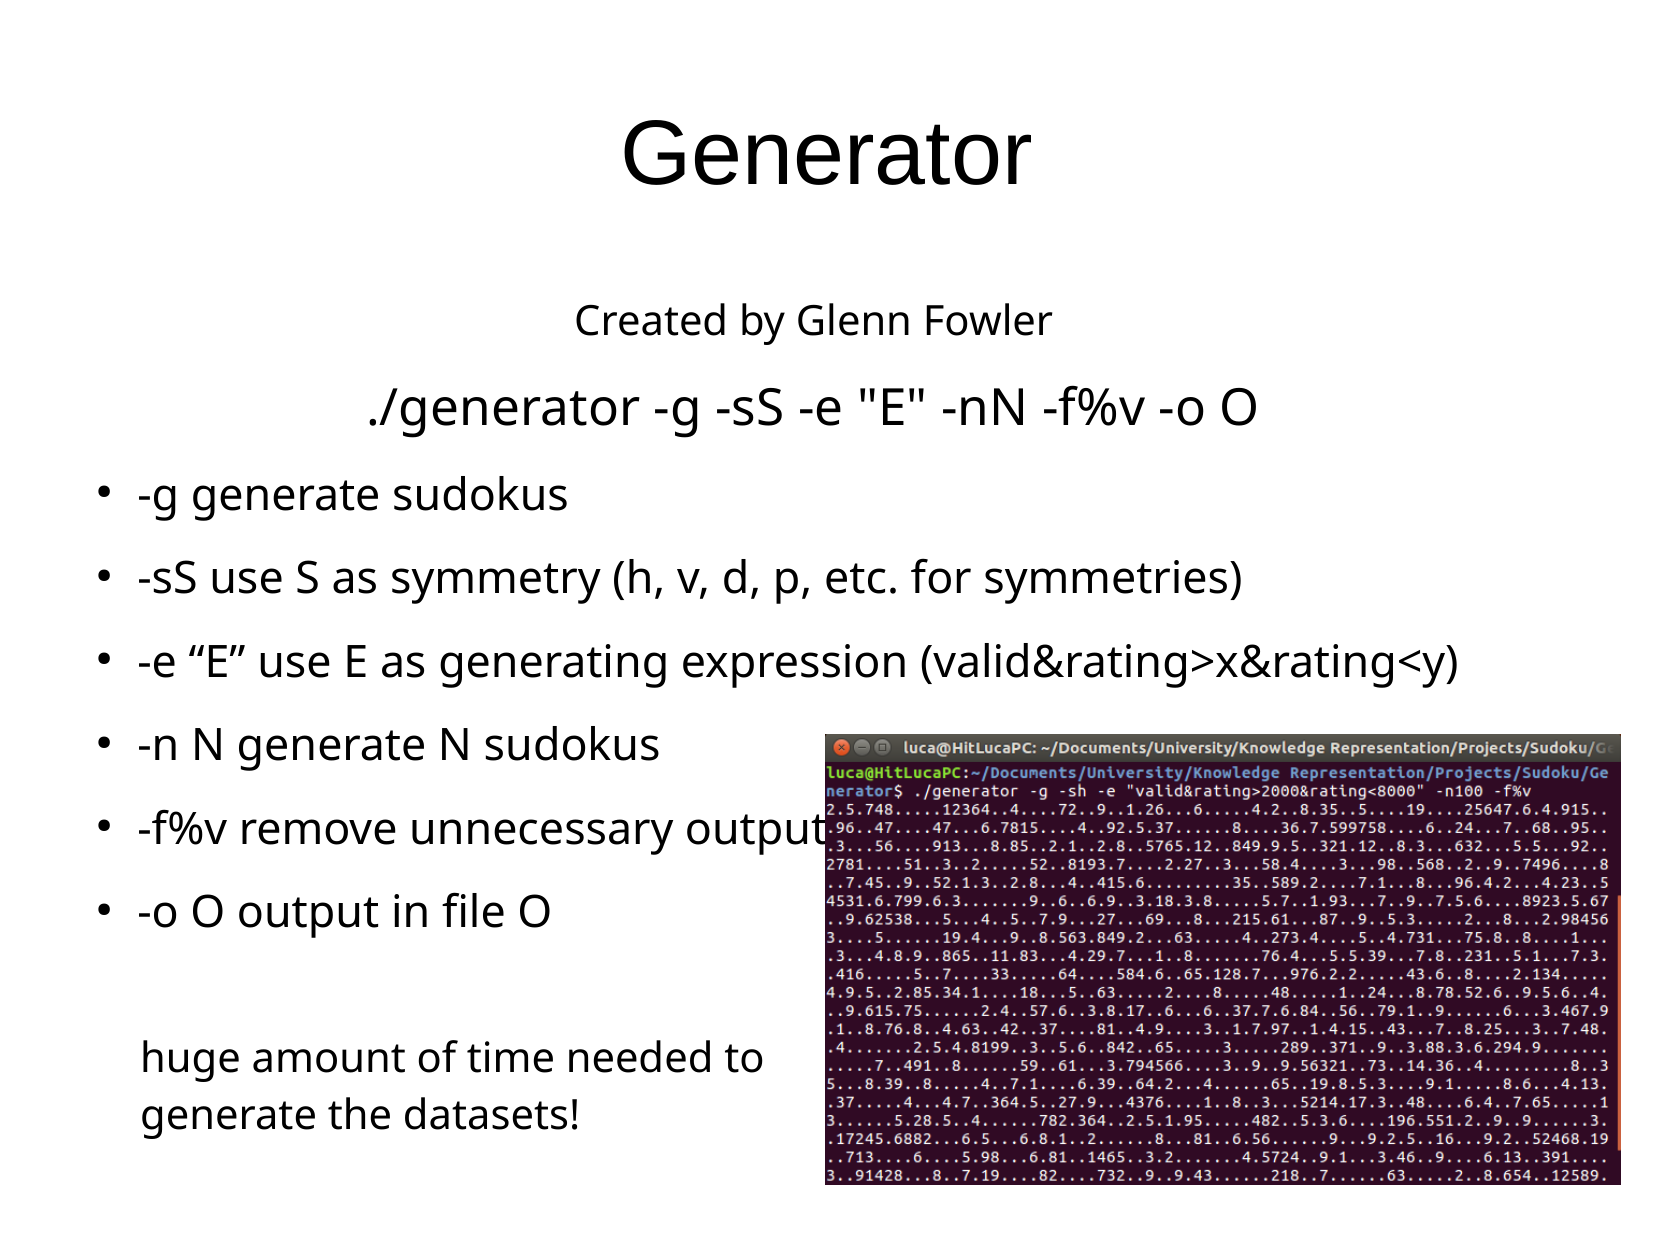

# Generator
Created by Glenn Fowler
./generator -g -sS -e "E" -nN -f%v -o O
-g generate sudokus
-sS use S as symmetry (h, v, d, p, etc. for symmetries)
-e “E” use E as generating expression (valid&rating>x&rating<y)
-n N generate N sudokus
-f%v remove unnecessary output
-o O output in file O
huge amount of time needed to
generate the datasets!